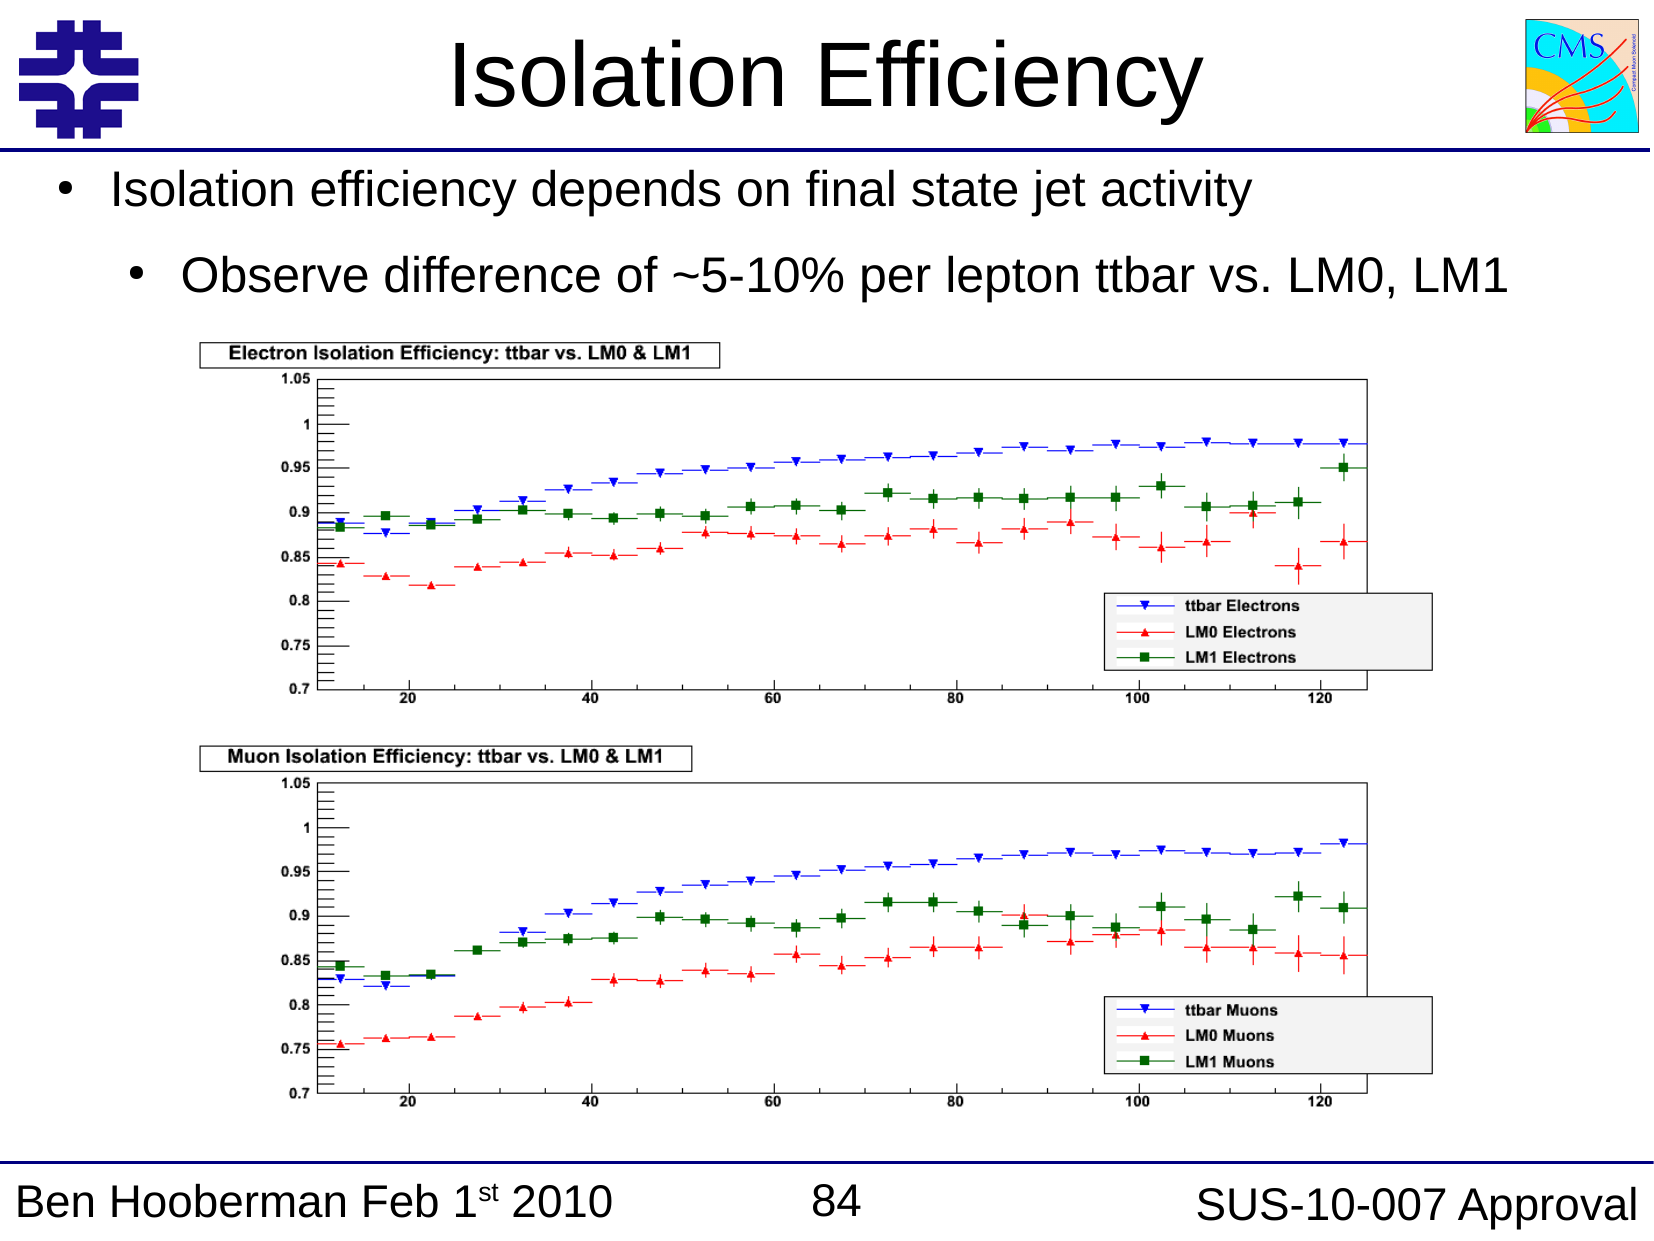

# Isolation Efficiency
Isolation efficiency depends on final state jet activity
Observe difference of ~5-10% per lepton ttbar vs. LM0, LM1
84